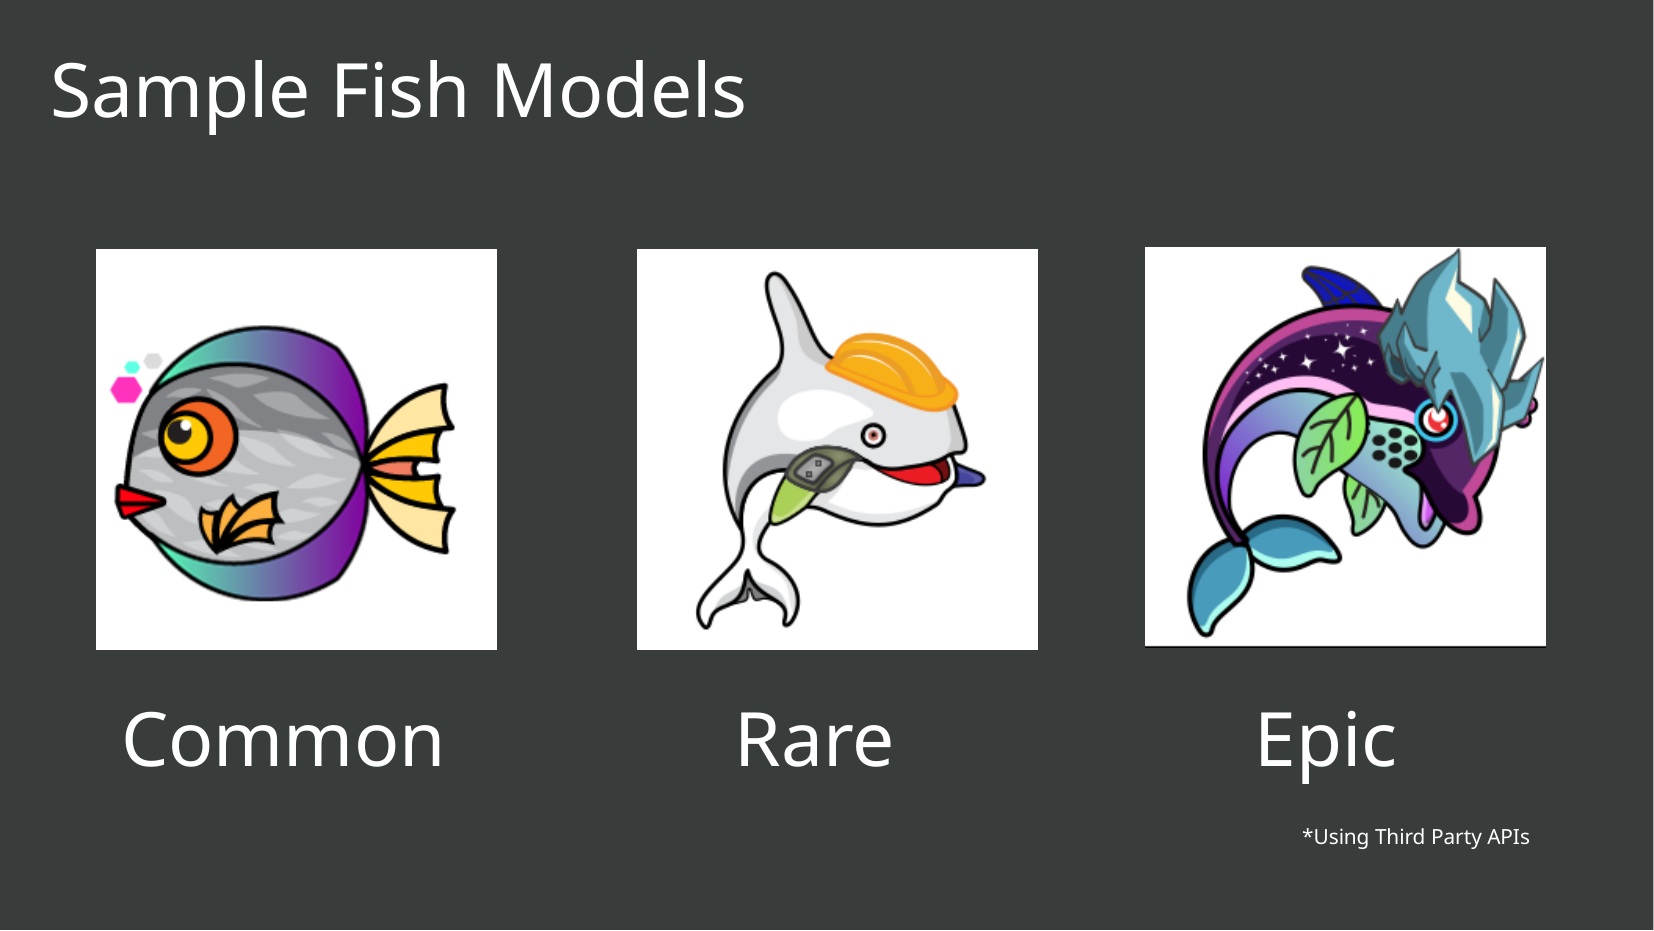

Sample Fish Models
 Rare
Common
 Epic
*Using Third Party APIs